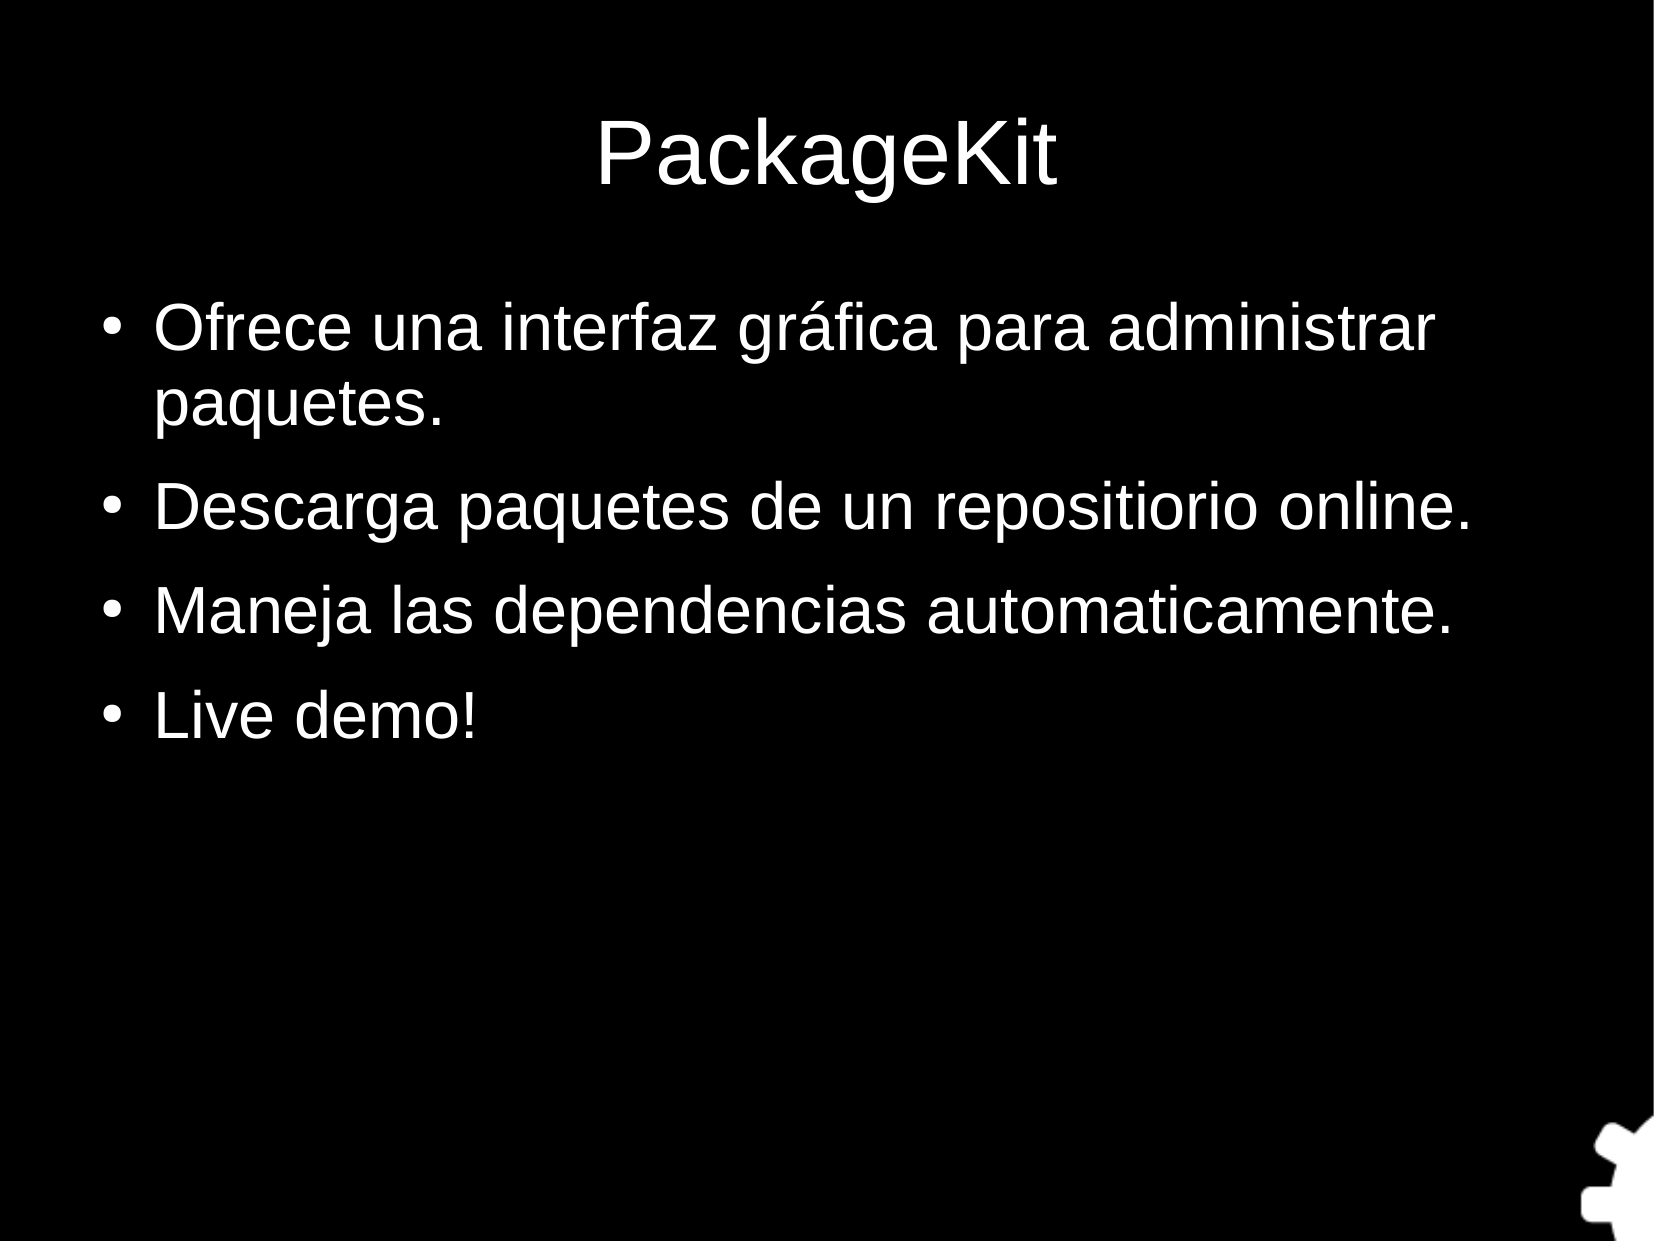

# PackageKit
Ofrece una interfaz gráfica para administrar paquetes.
Descarga paquetes de un repositiorio online.
Maneja las dependencias automaticamente.
Live demo!